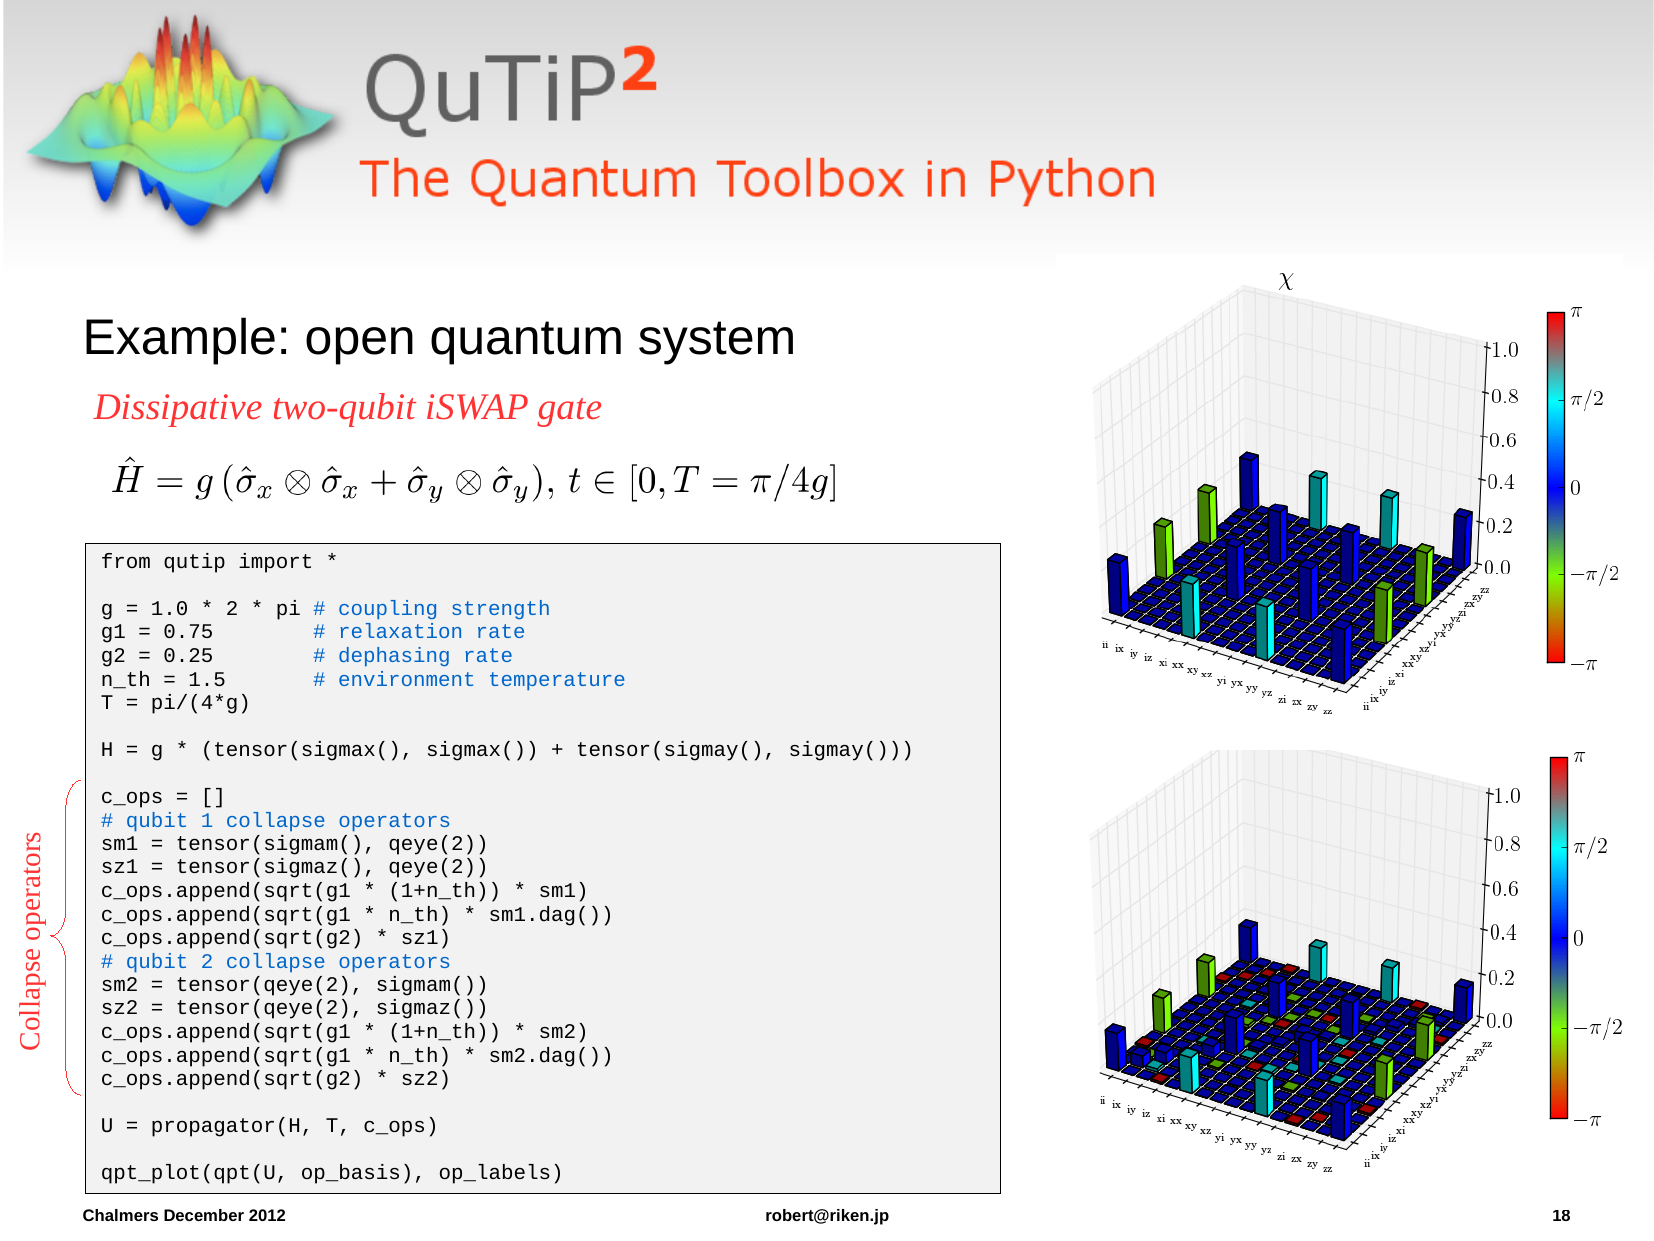

# Example: open quantum system
Dissipative two-qubit iSWAP gate
from qutip import *
g = 1.0 * 2 * pi # coupling strength
g1 = 0.75 # relaxation rate
g2 = 0.25 # dephasing rate
n_th = 1.5 # environment temperature
T = pi/(4*g)
H = g * (tensor(sigmax(), sigmax()) + tensor(sigmay(), sigmay()))
c_ops = []
# qubit 1 collapse operators
sm1 = tensor(sigmam(), qeye(2))
sz1 = tensor(sigmaz(), qeye(2))
c_ops.append(sqrt(g1 * (1+n_th)) * sm1)
c_ops.append(sqrt(g1 * n_th) * sm1.dag())
c_ops.append(sqrt(g2) * sz1)
# qubit 2 collapse operators
sm2 = tensor(qeye(2), sigmam())
sz2 = tensor(qeye(2), sigmaz())
c_ops.append(sqrt(g1 * (1+n_th)) * sm2)
c_ops.append(sqrt(g1 * n_th) * sm2.dag())
c_ops.append(sqrt(g2) * sz2)
U = propagator(H, T, c_ops)
qpt_plot(qpt(U, op_basis), op_labels)
Collapse operators
18